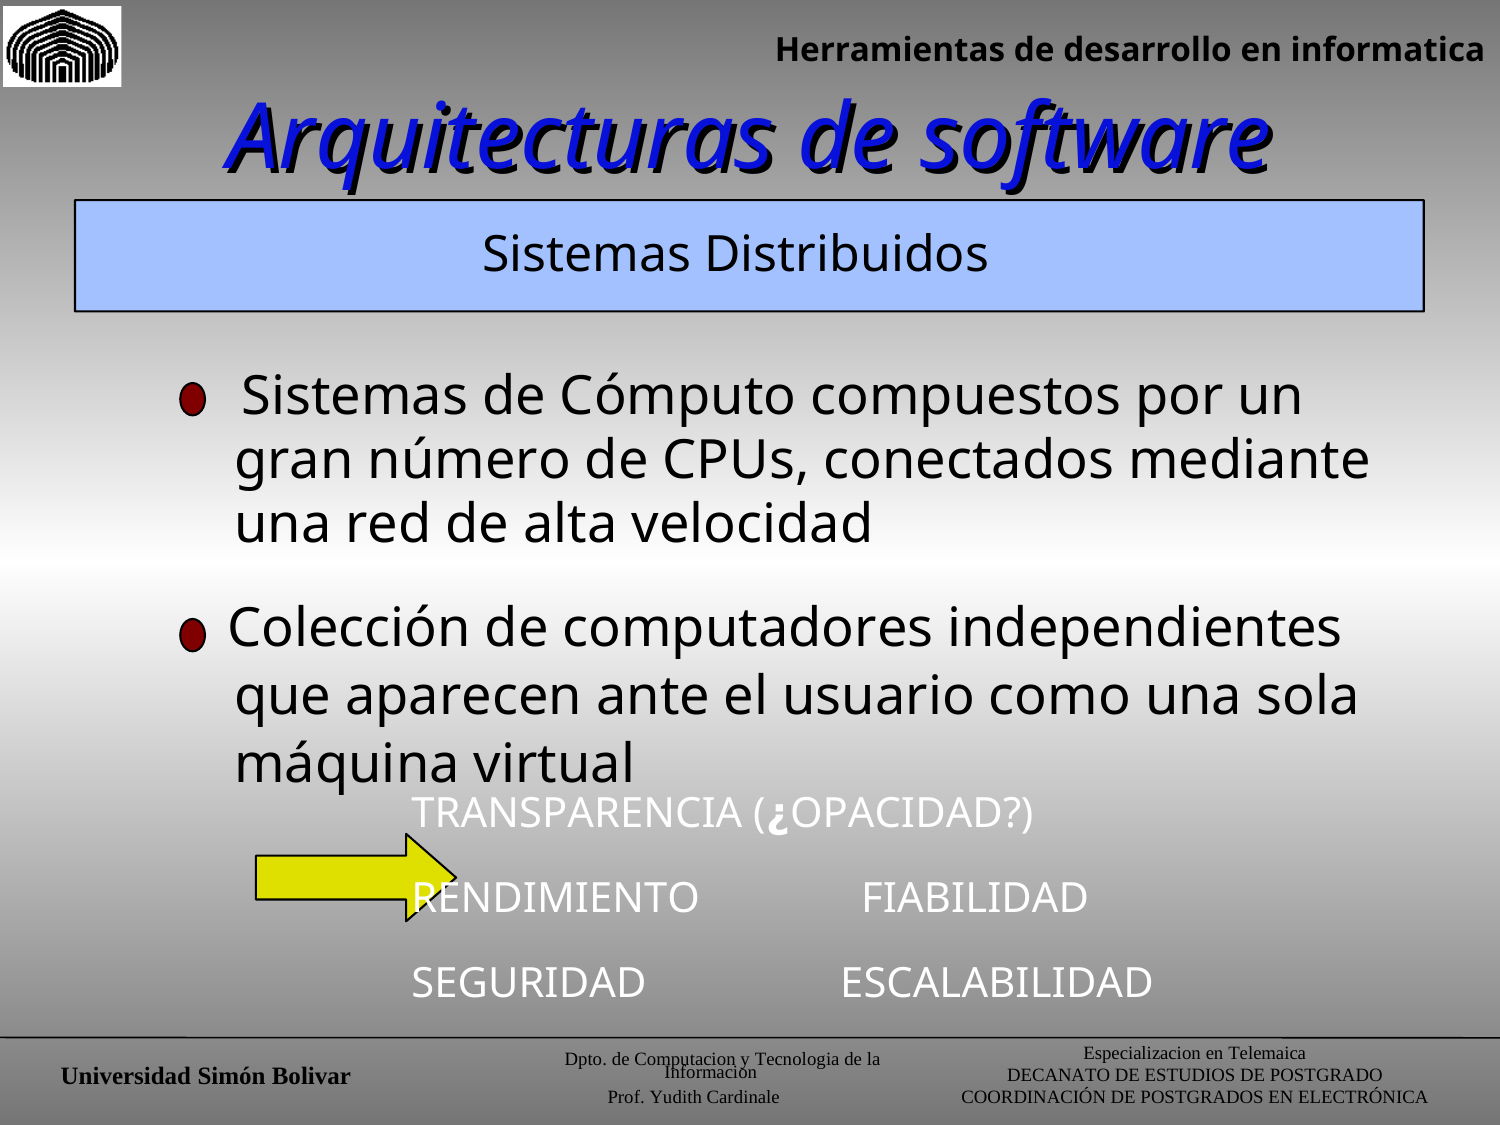

Arquitecturas de software
Sistemas Distribuidos
 Sistemas de Cómputo compuestos por un gran número de CPUs, conectados mediante una red de alta velocidad
 Colección de computadores independientes que aparecen ante el usuario como una sola máquina virtual
TRANSPARENCIA (¿OPACIDAD?)
RENDIMIENTO FIABILIDAD
SEGURIDAD ESCALABILIDAD